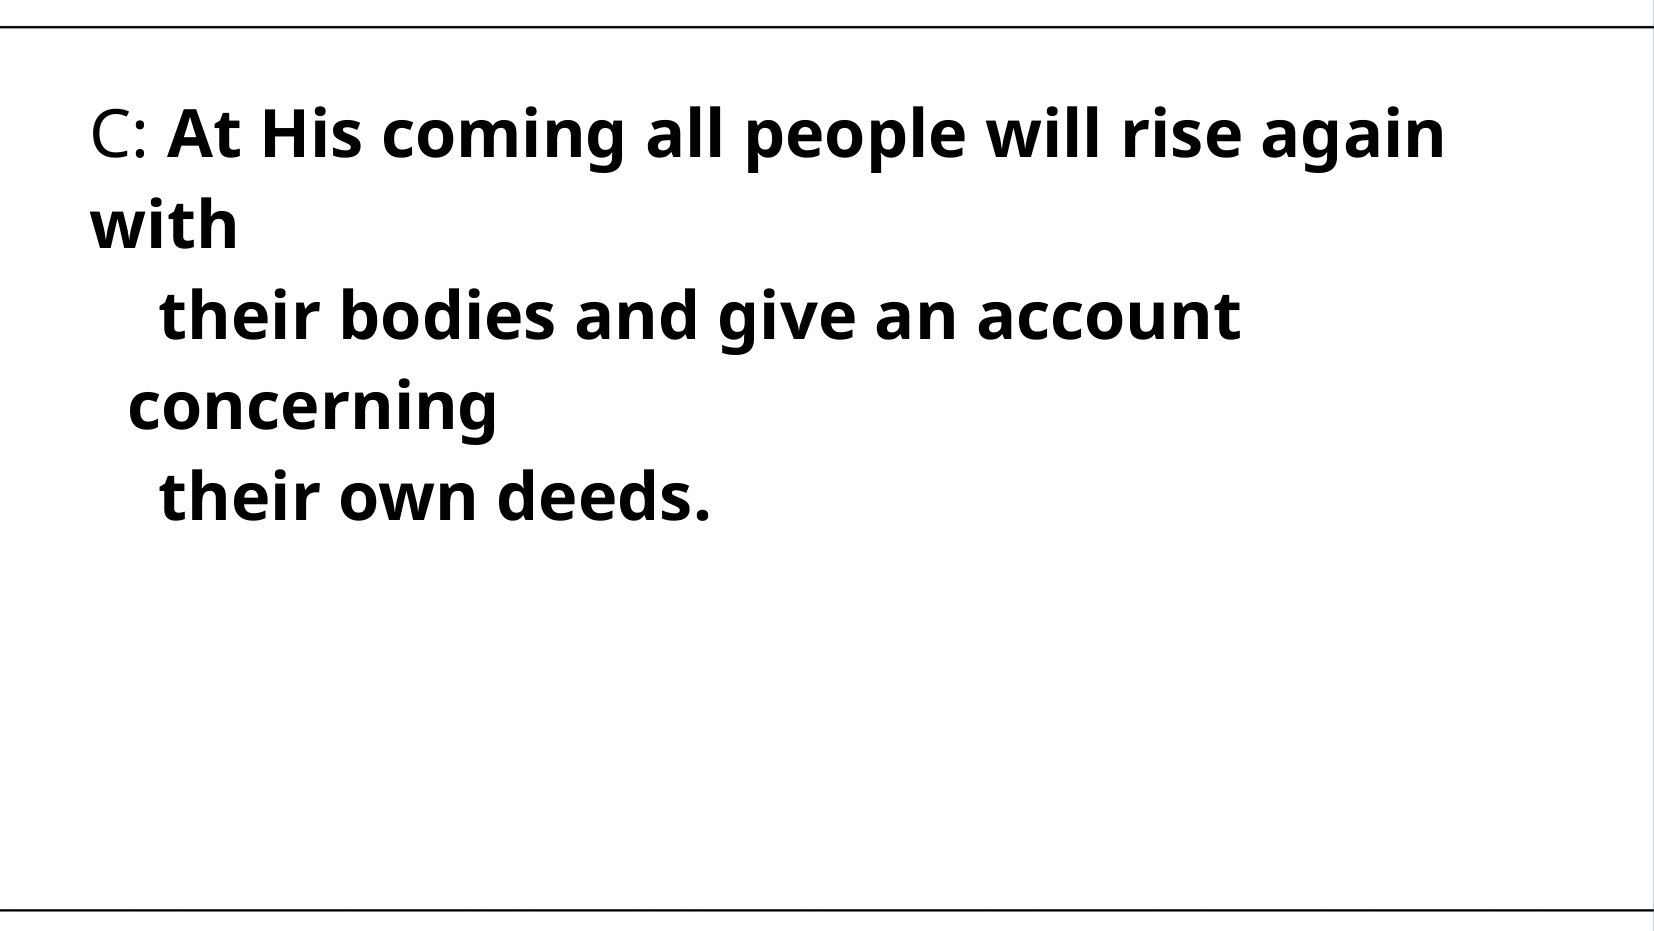

C: At His coming all people will rise again with
 their bodies and give an account concerning
 their own deeds.